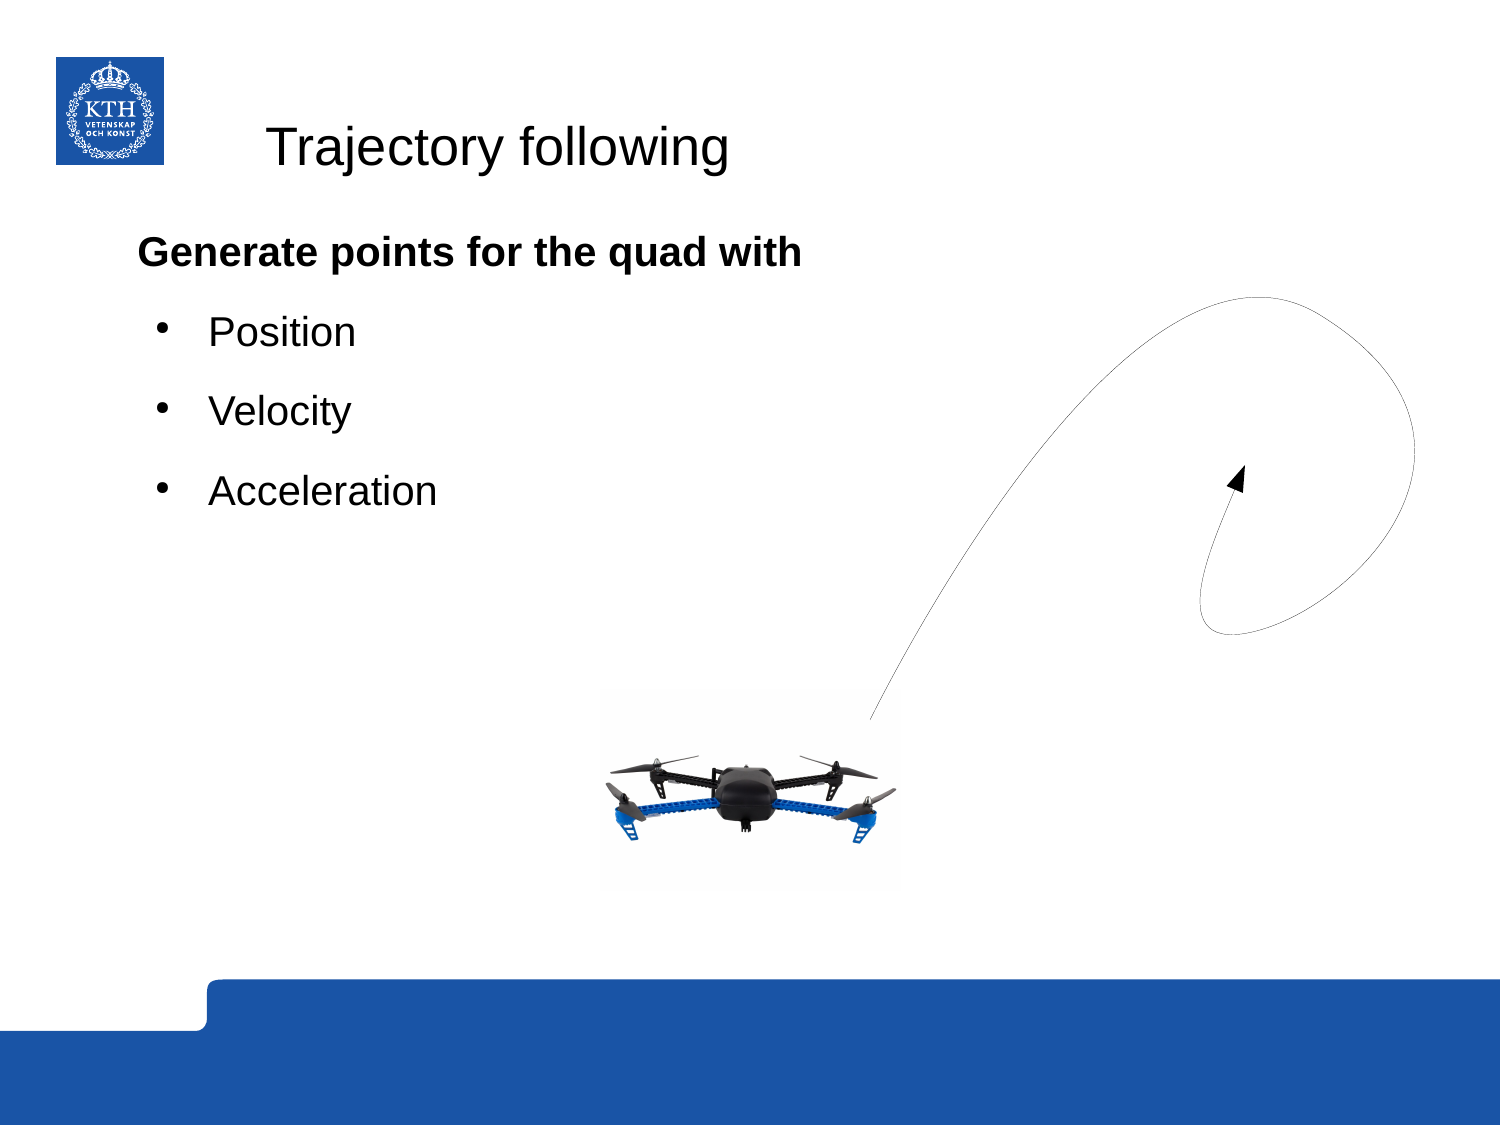

# Trajectory following
Generate points for the quad with
Position
Velocity
Acceleration